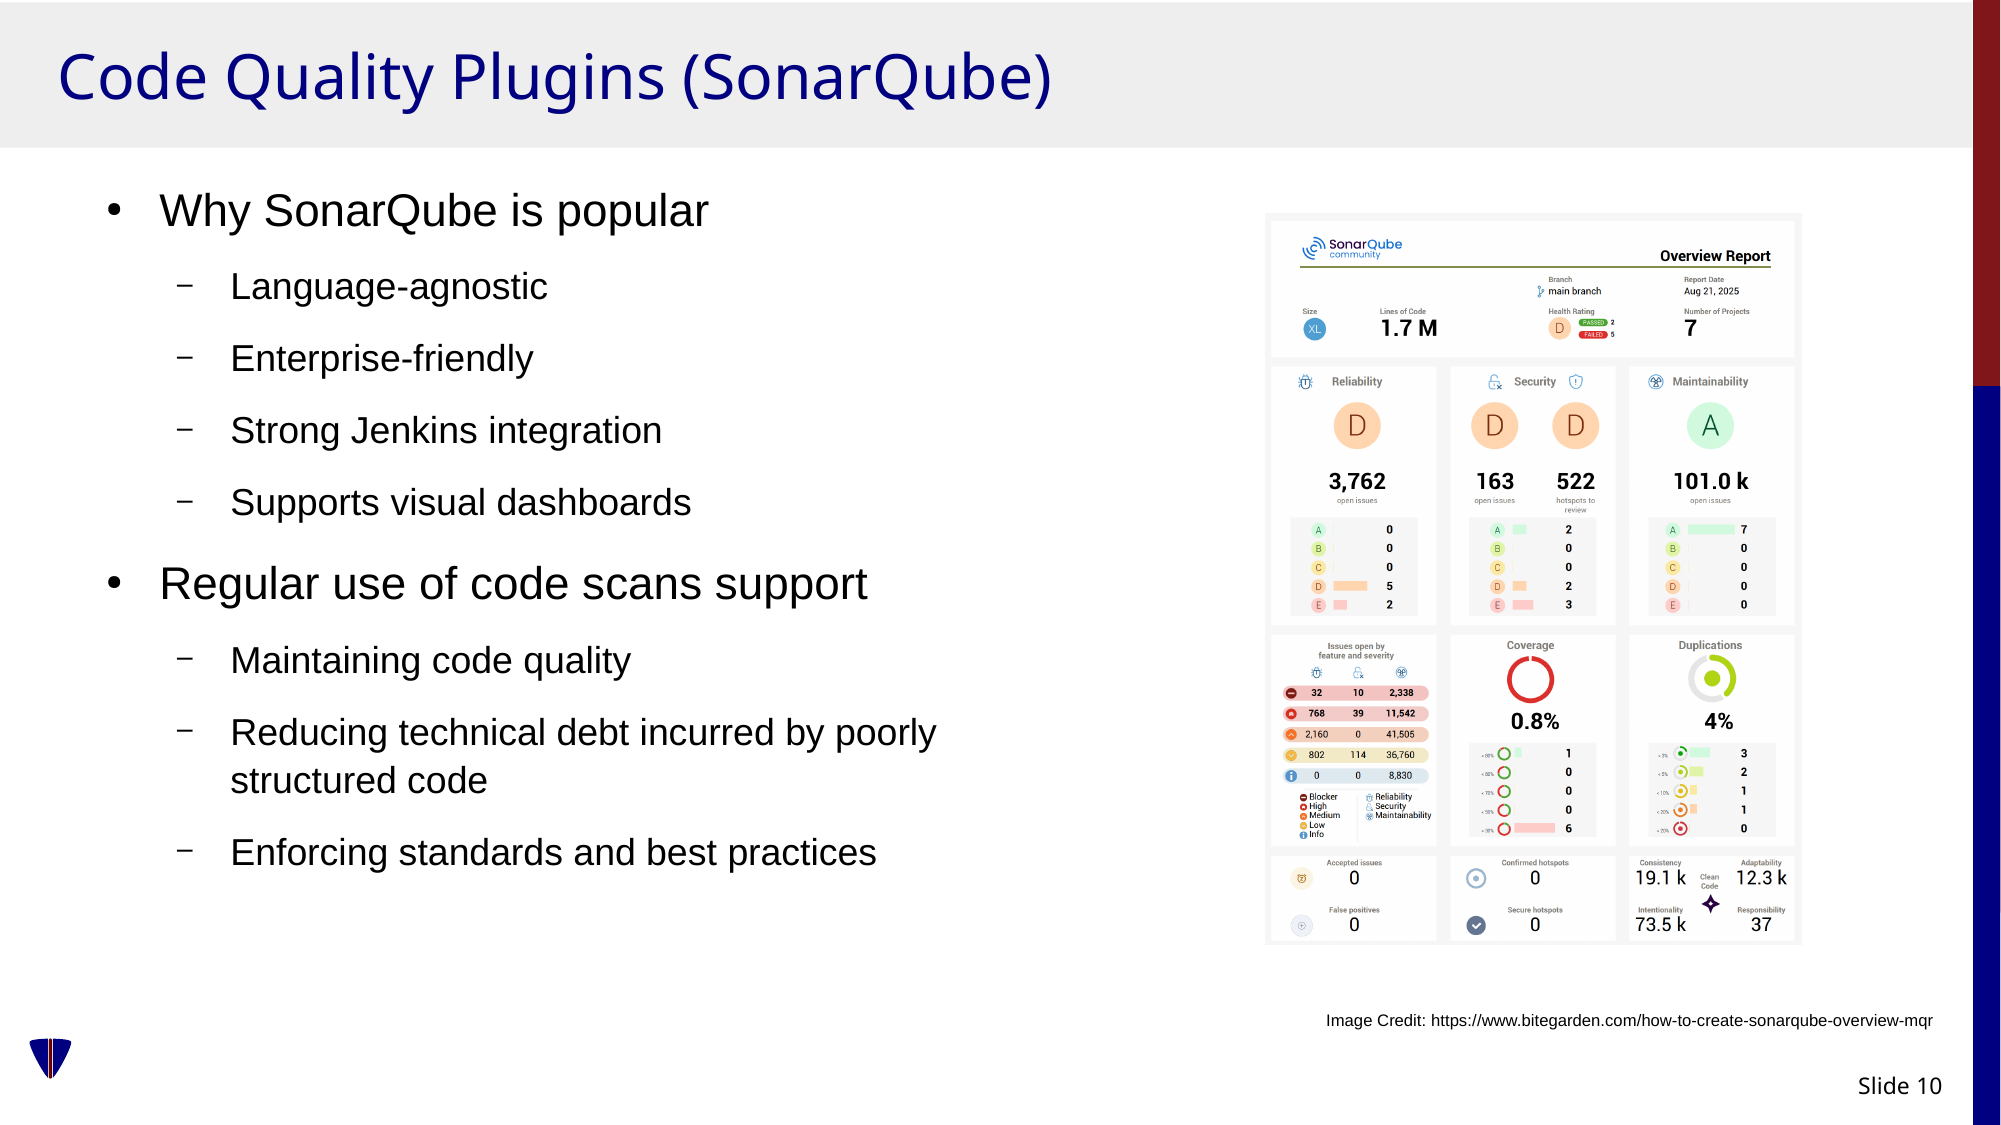

# Code Quality Plugins (SonarQube)
Why SonarQube is popular
Language-agnostic
Enterprise-friendly
Strong Jenkins integration
Supports visual dashboards
Regular use of code scans support
Maintaining code quality
Reducing technical debt incurred by poorly structured code
Enforcing standards and best practices
Image Credit: https://www.bitegarden.com/how-to-create-sonarqube-overview-mqr